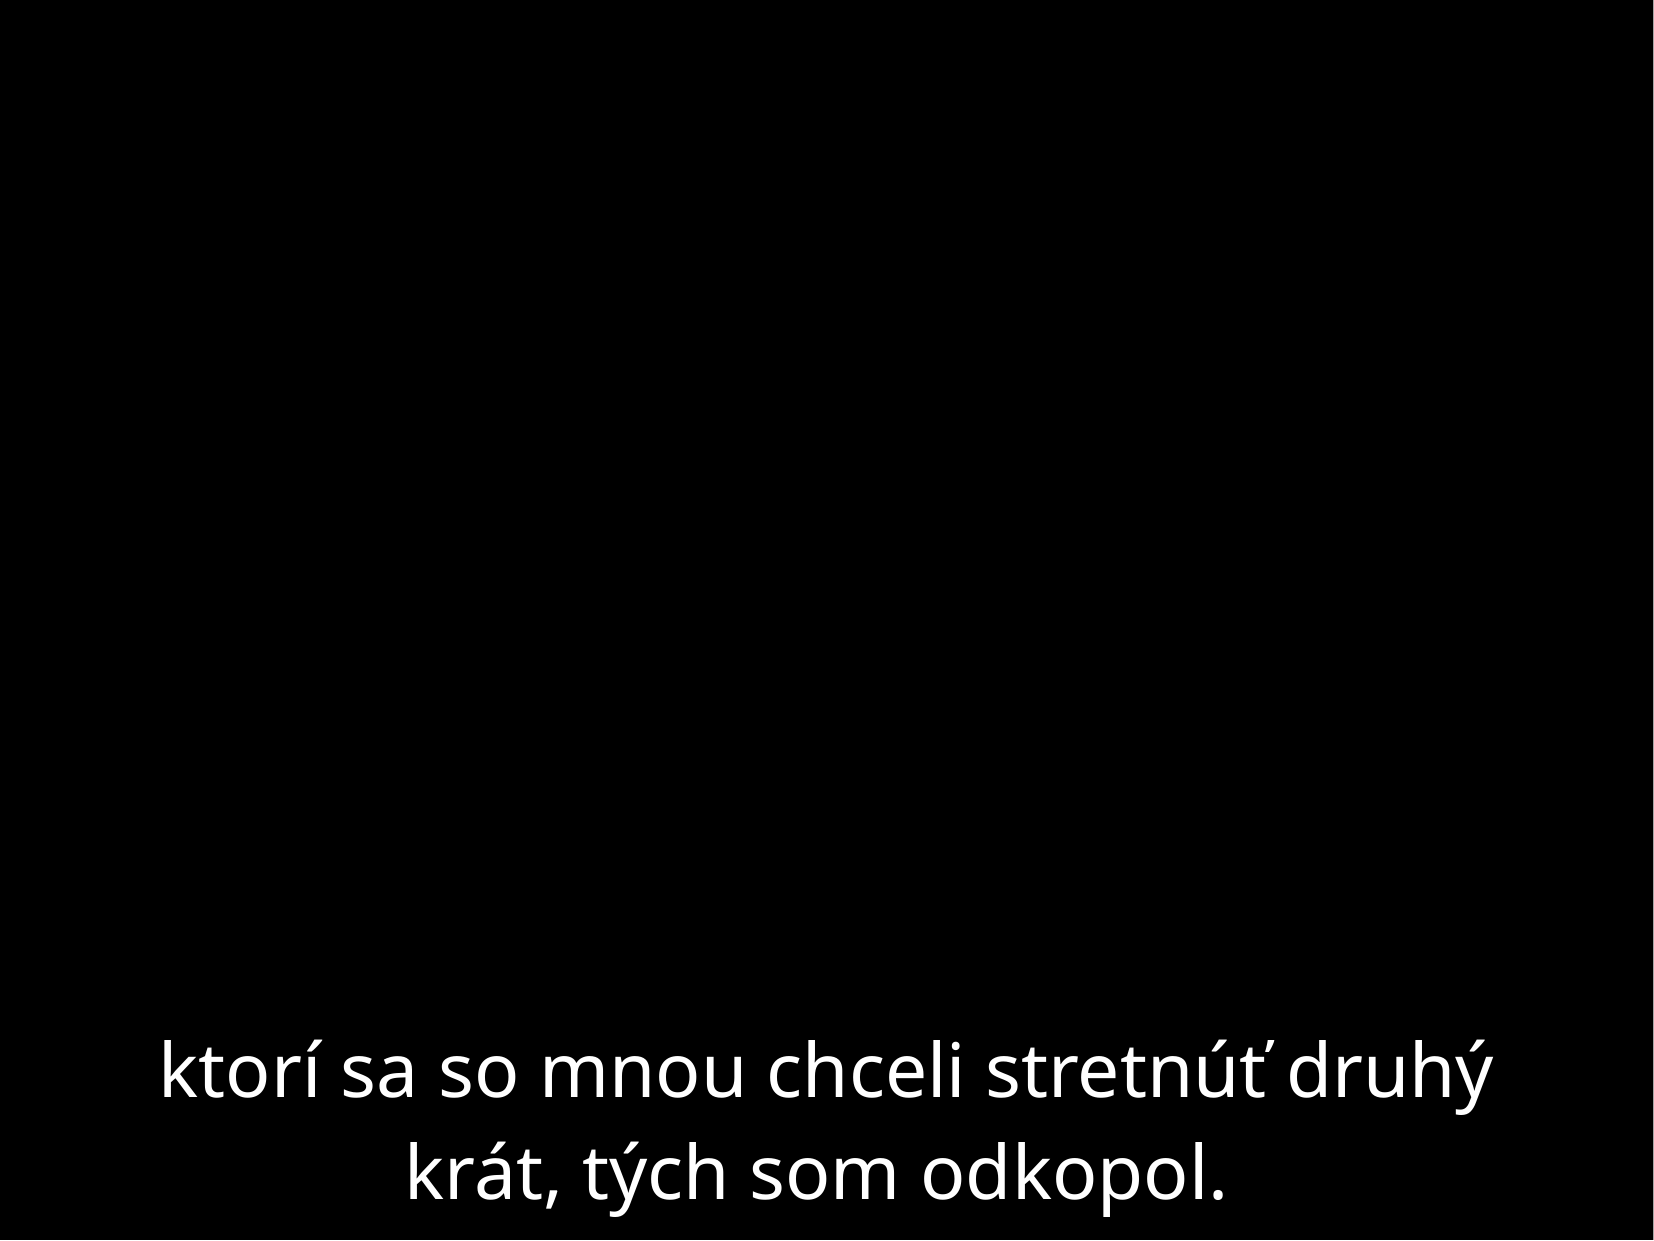

# ktorí sa so mnou chceli stretnúť druhý krát, tých som odkopol.